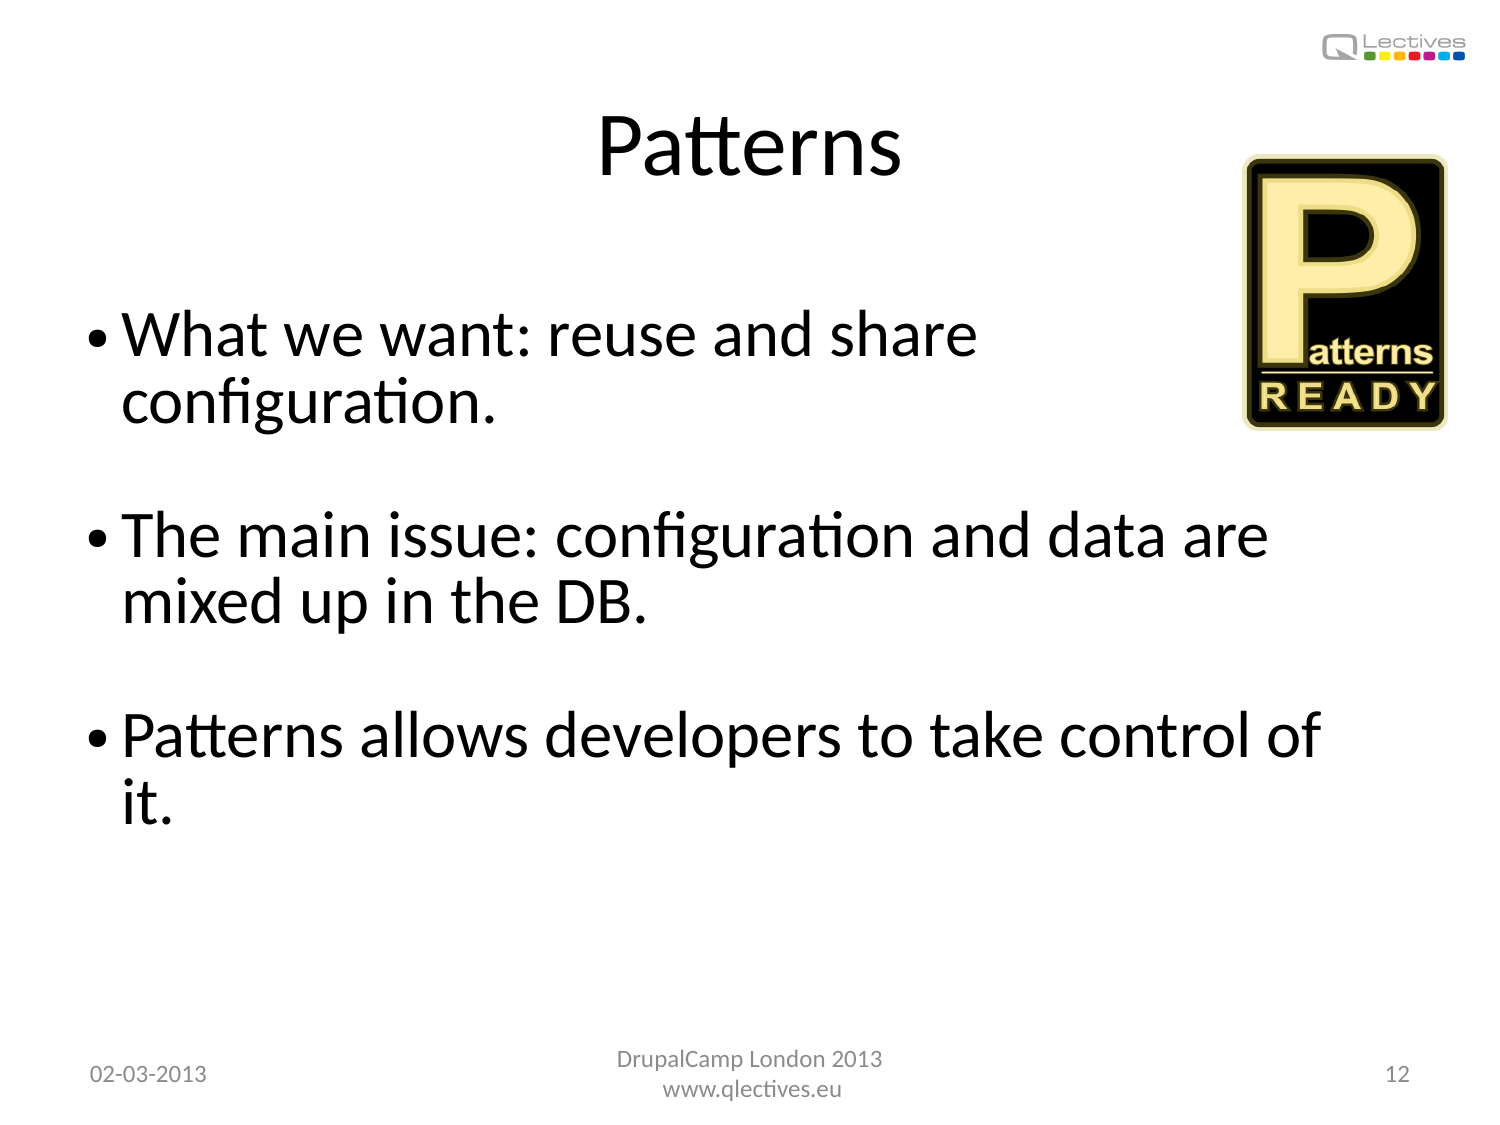

Patterns
What we want: reuse and share configuration.
The main issue: configuration and data are mixed up in the DB.
Patterns allows developers to take control of it.
02-03-2013
DrupalCamp London 2013
 www.qlectives.eu